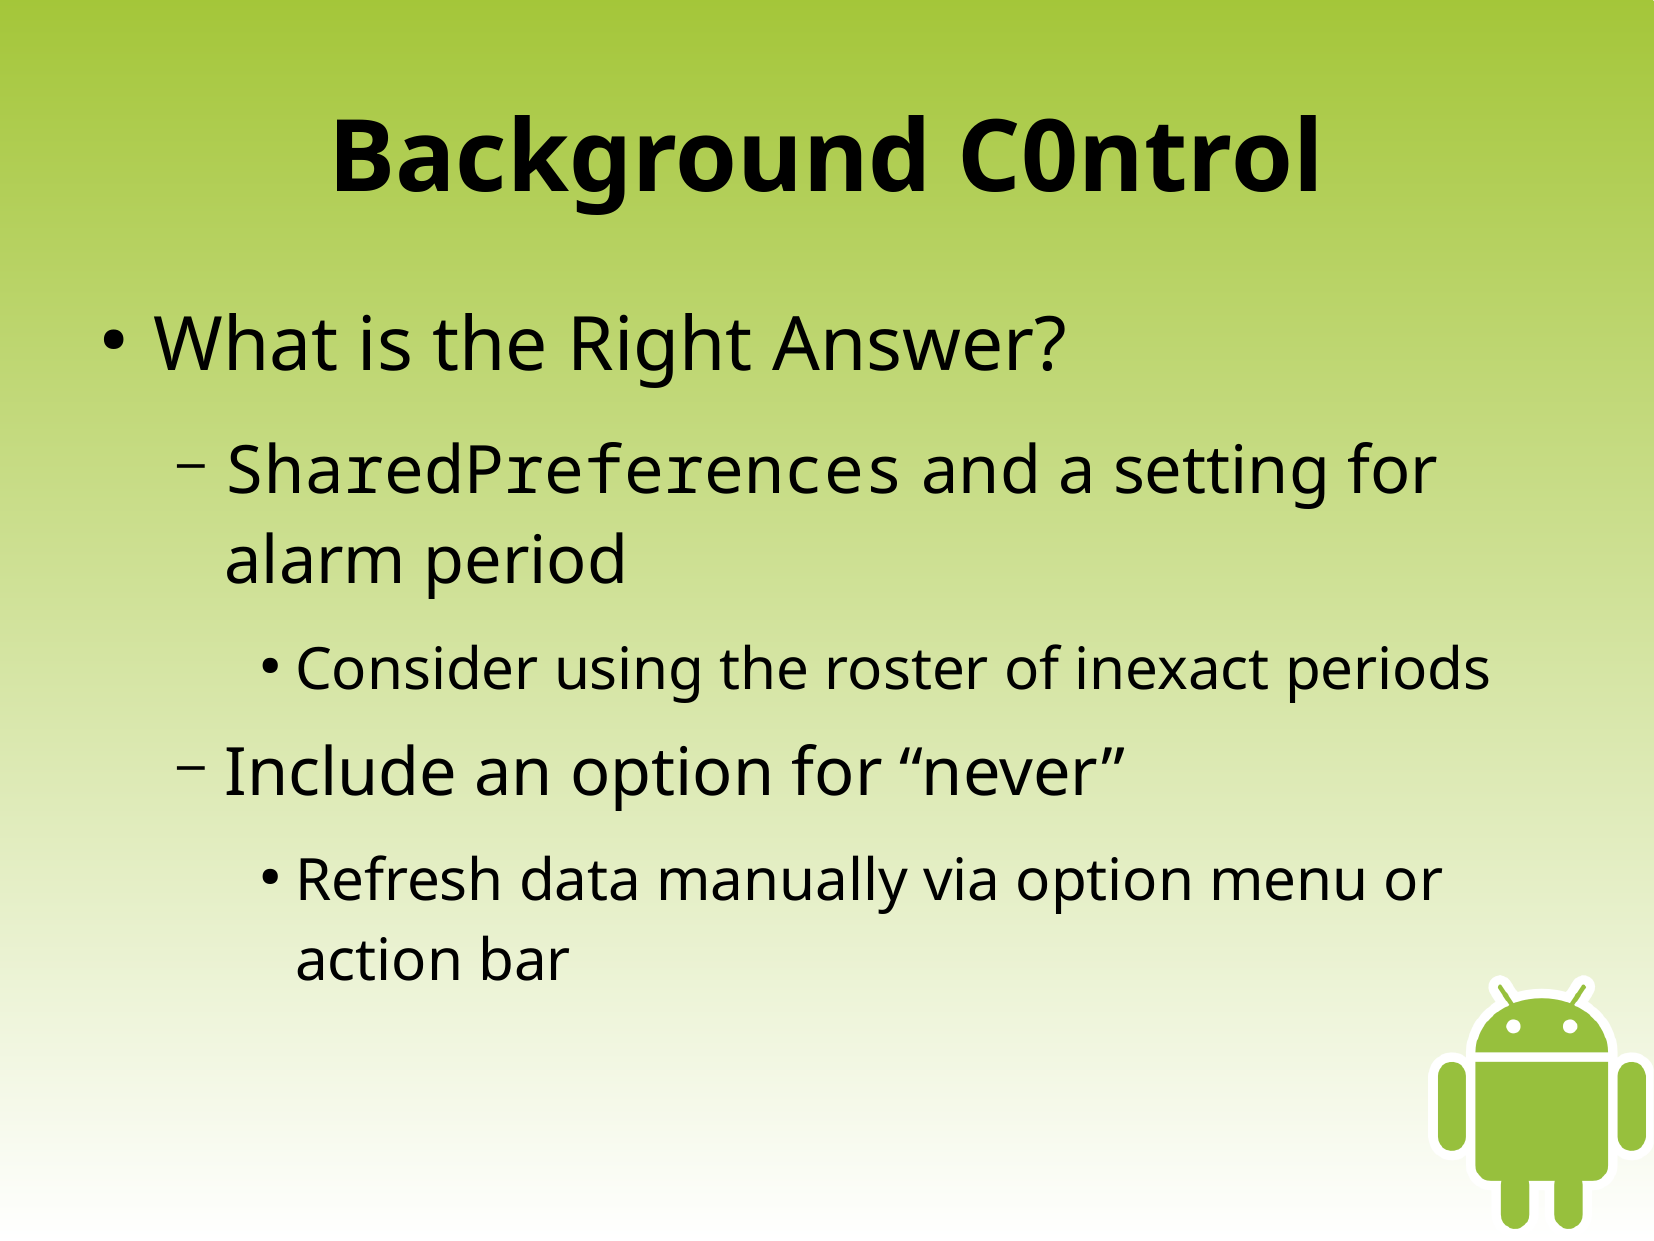

# Background C0ntrol
What is the Right Answer?
SharedPreferences and a setting for alarm period
Consider using the roster of inexact periods
Include an option for “never”
Refresh data manually via option menu or action bar